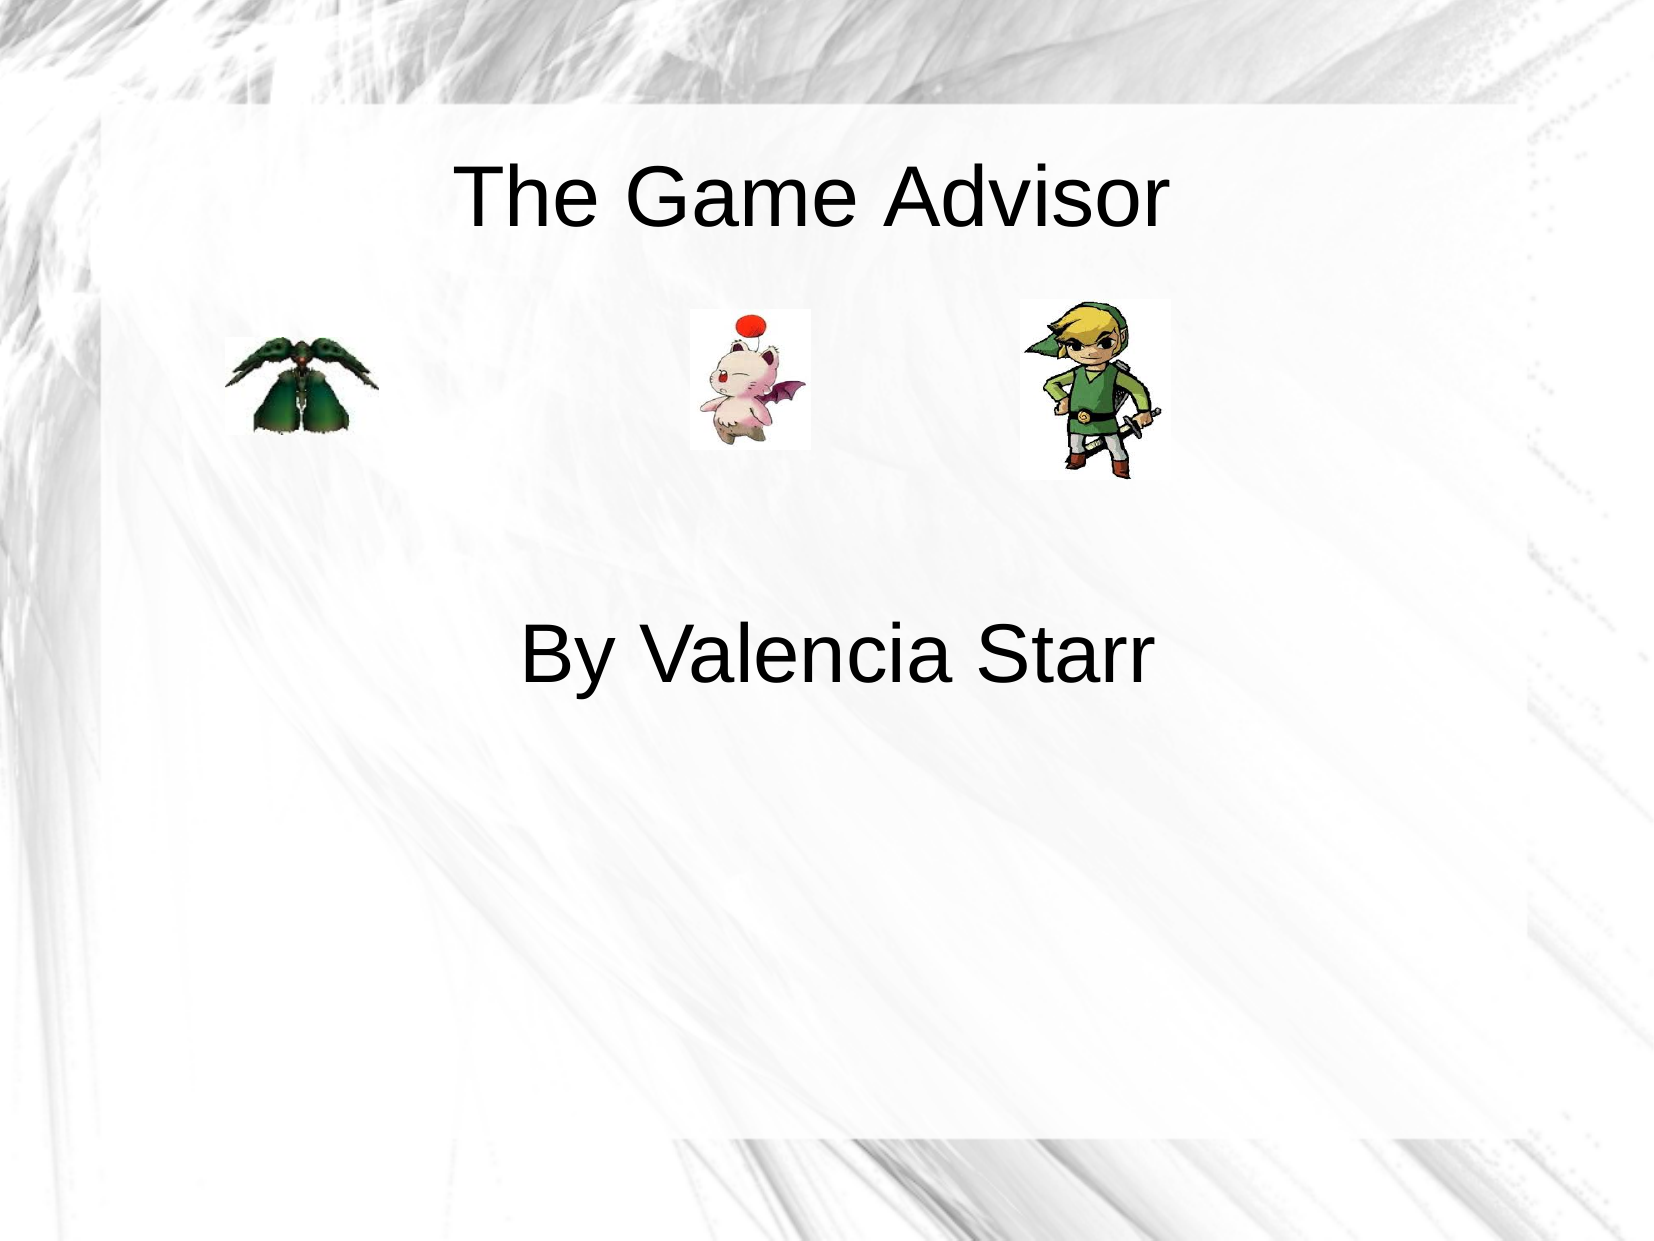

# The Game Advisor
By Valencia Starr